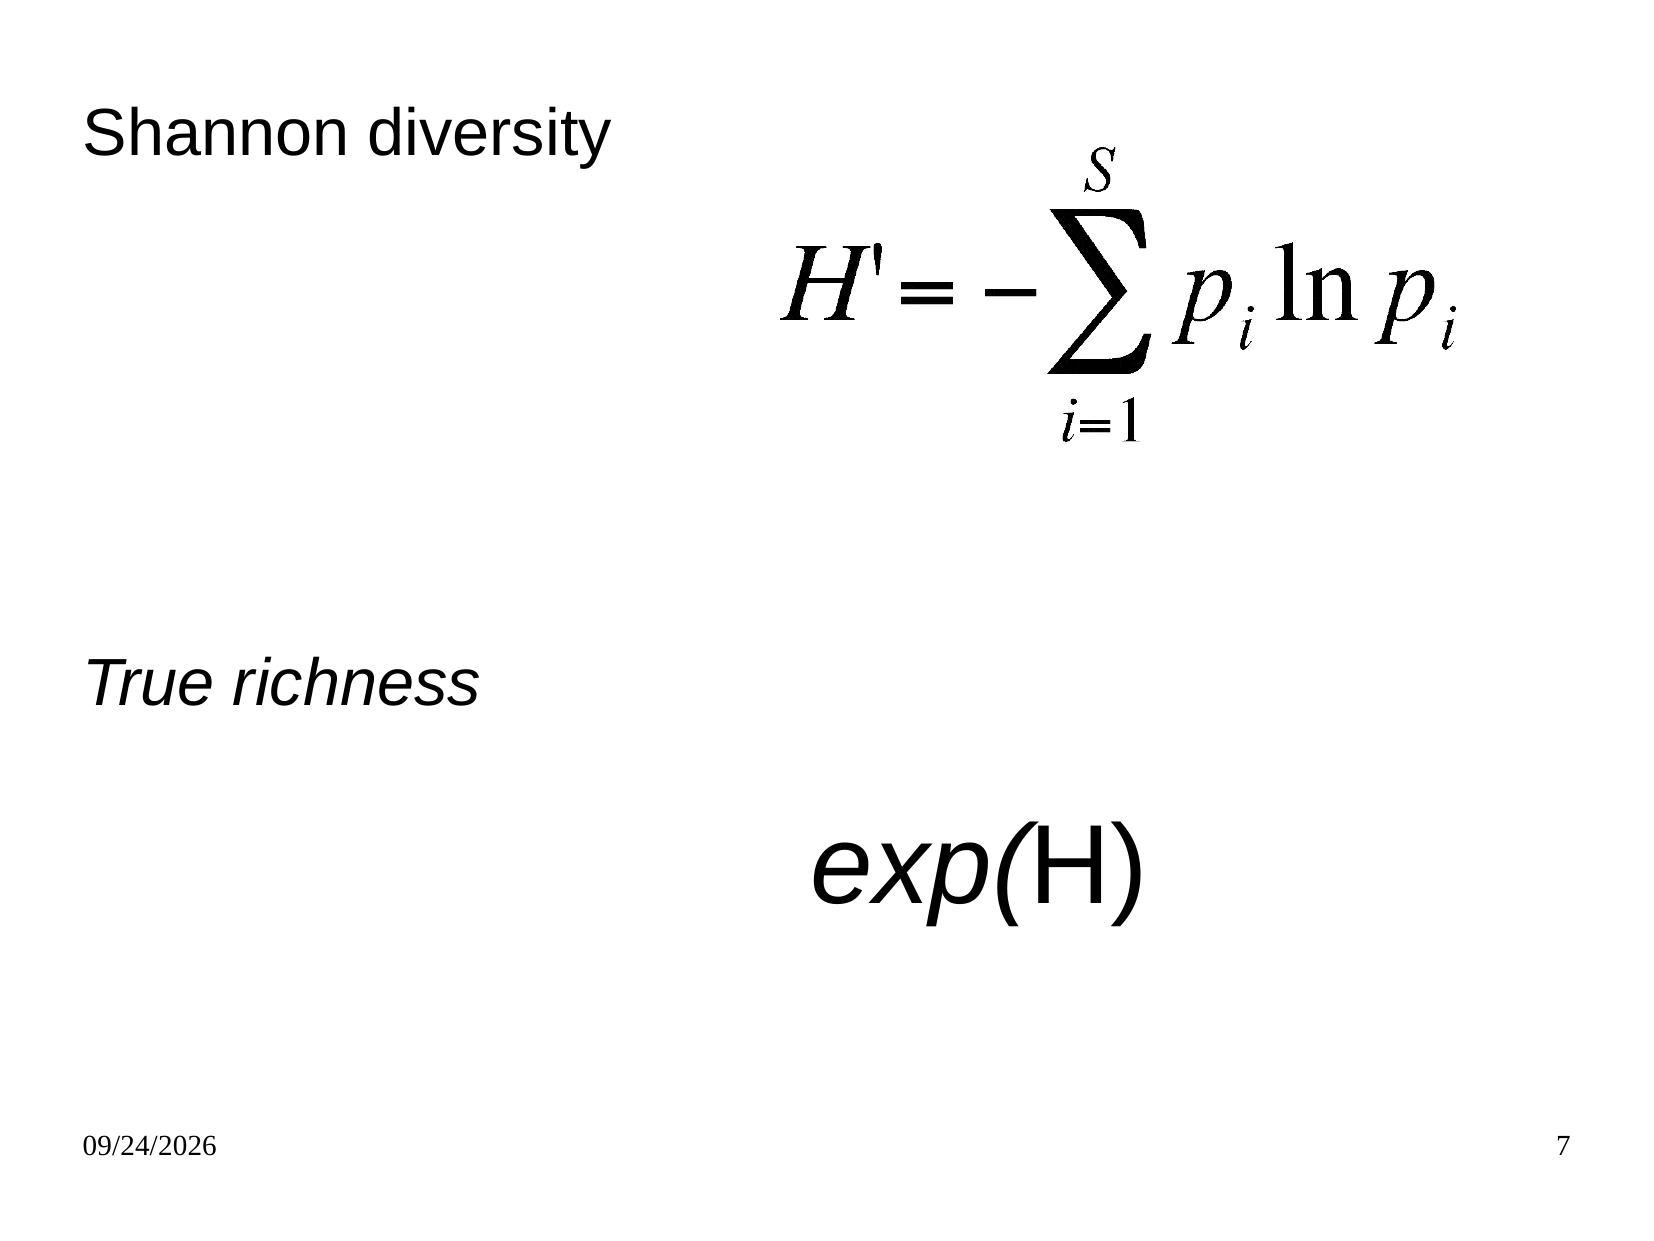

# Shannon diversity
True richness
exp(H)
7